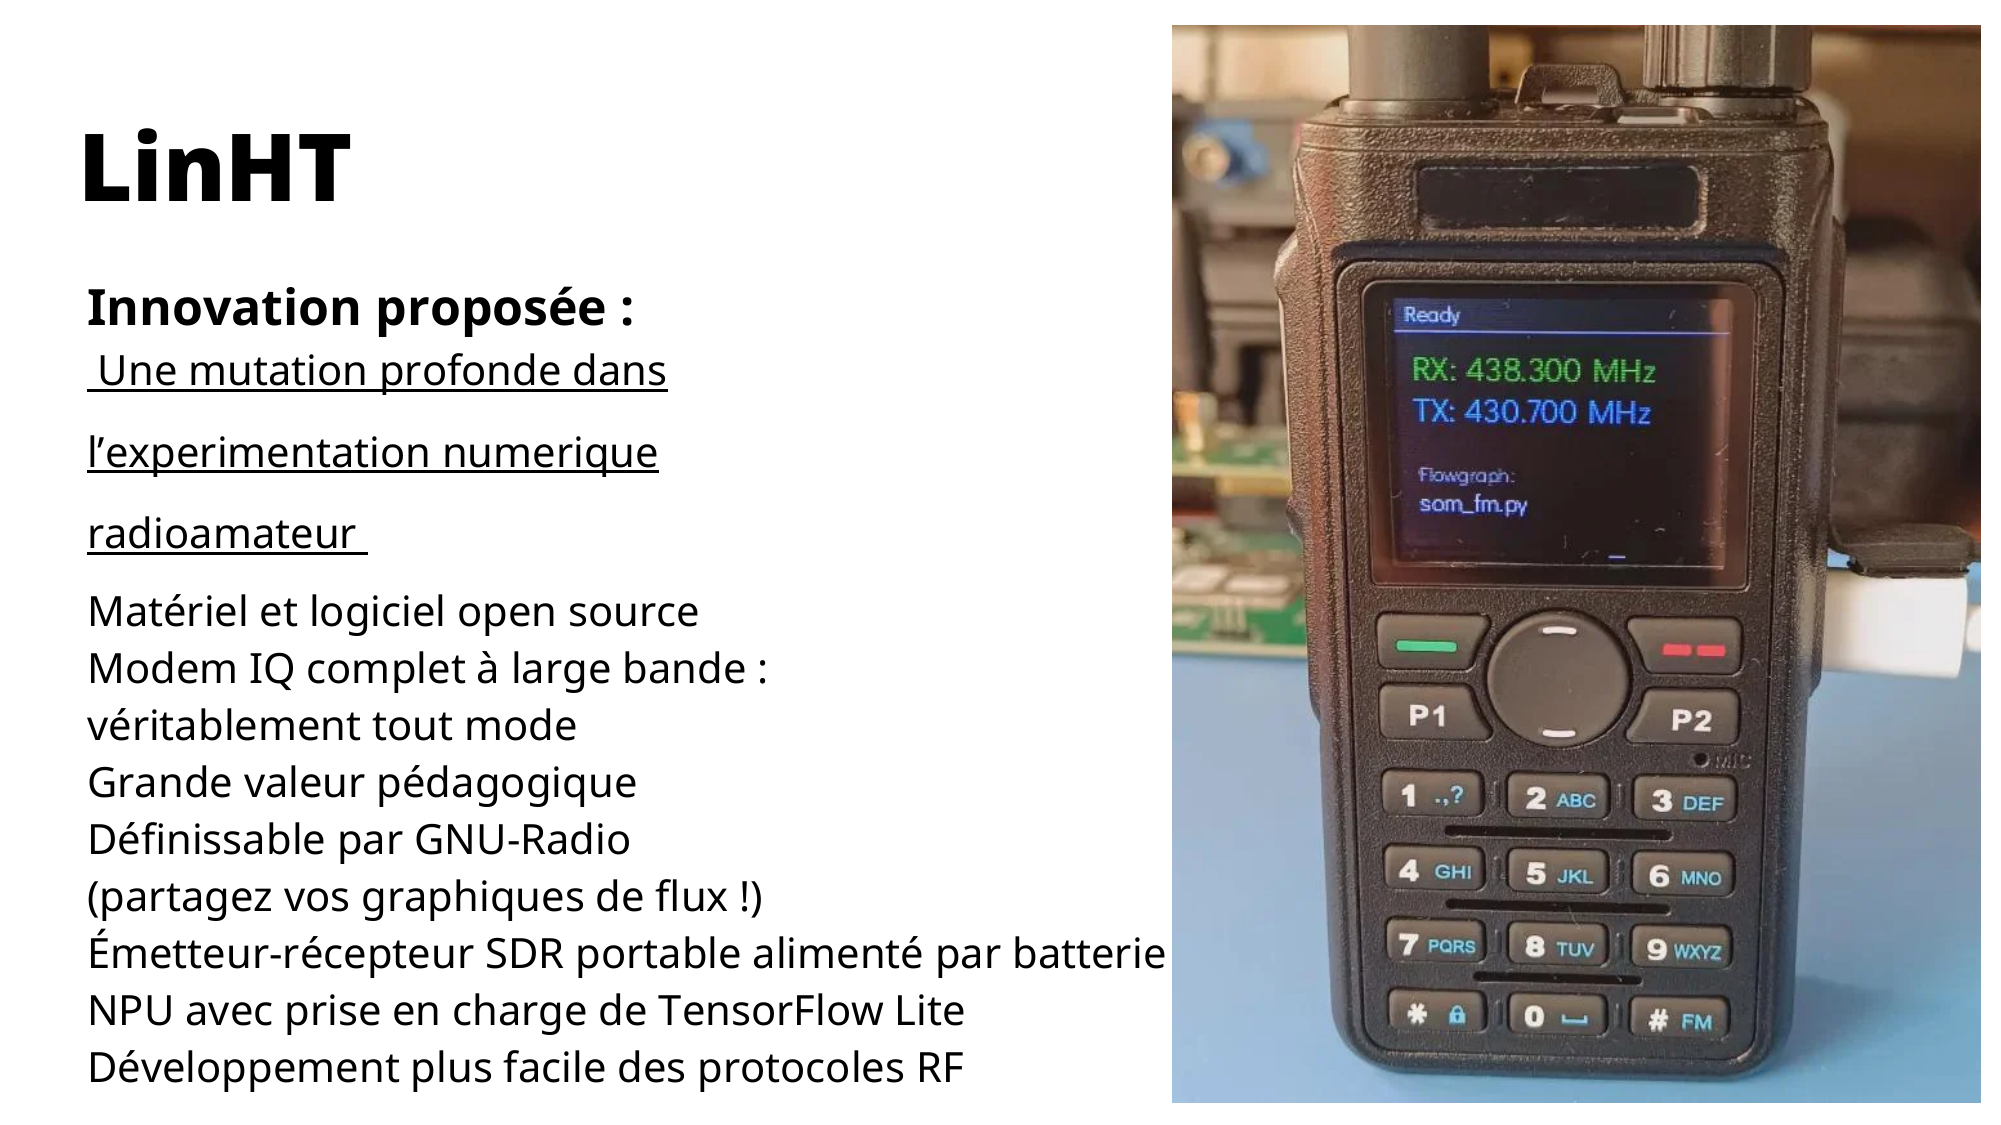

LinHT
Innovation proposée :
 Une mutation profonde dans
l’experimentation numerique
radioamateur
Matériel et logiciel open source
Modem IQ complet à large bande :
véritablement tout mode
Grande valeur pédagogique
Définissable par GNU-Radio
(partagez vos graphiques de flux !)
Émetteur-récepteur SDR portable alimenté par batterie
NPU avec prise en charge de TensorFlow Lite
Développement plus facile des protocoles RF